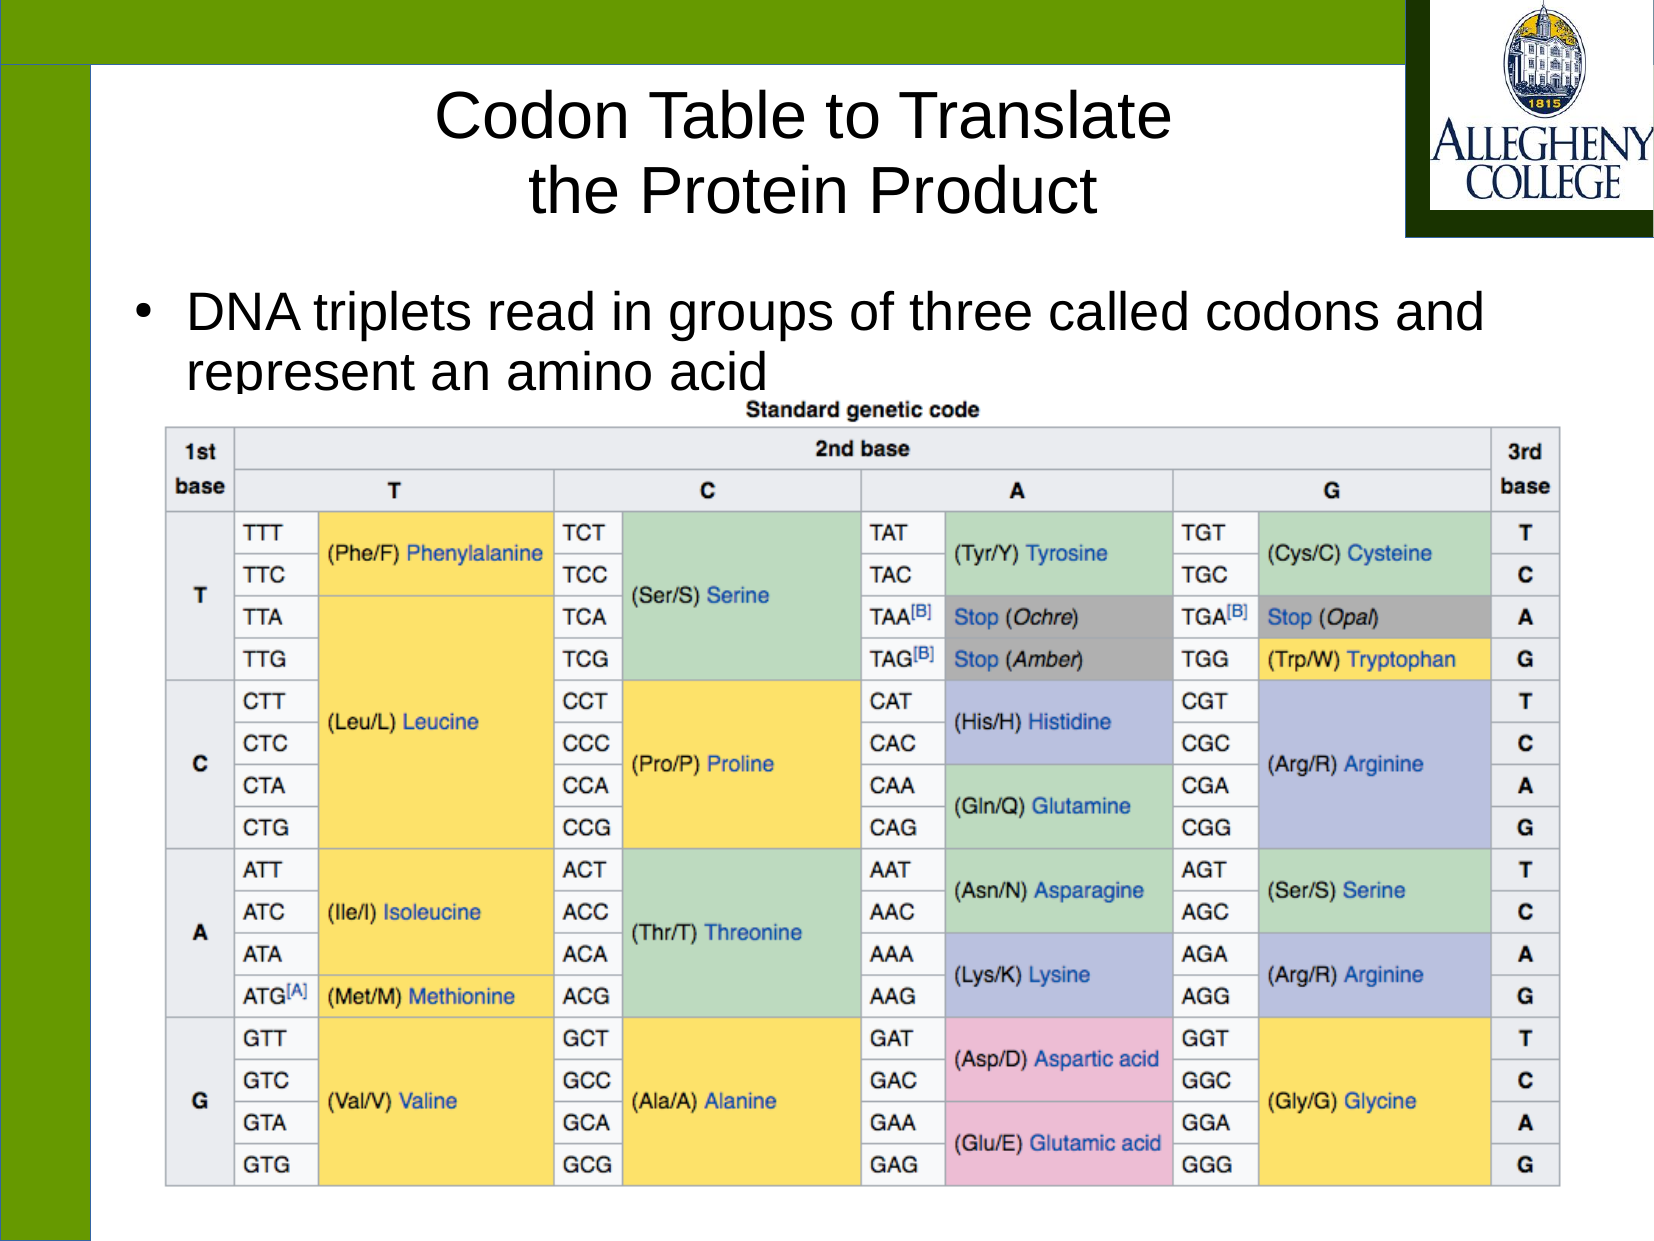

# Codon Table to Translate the Protein Product
DNA triplets read in groups of three called codons and represent an amino acid